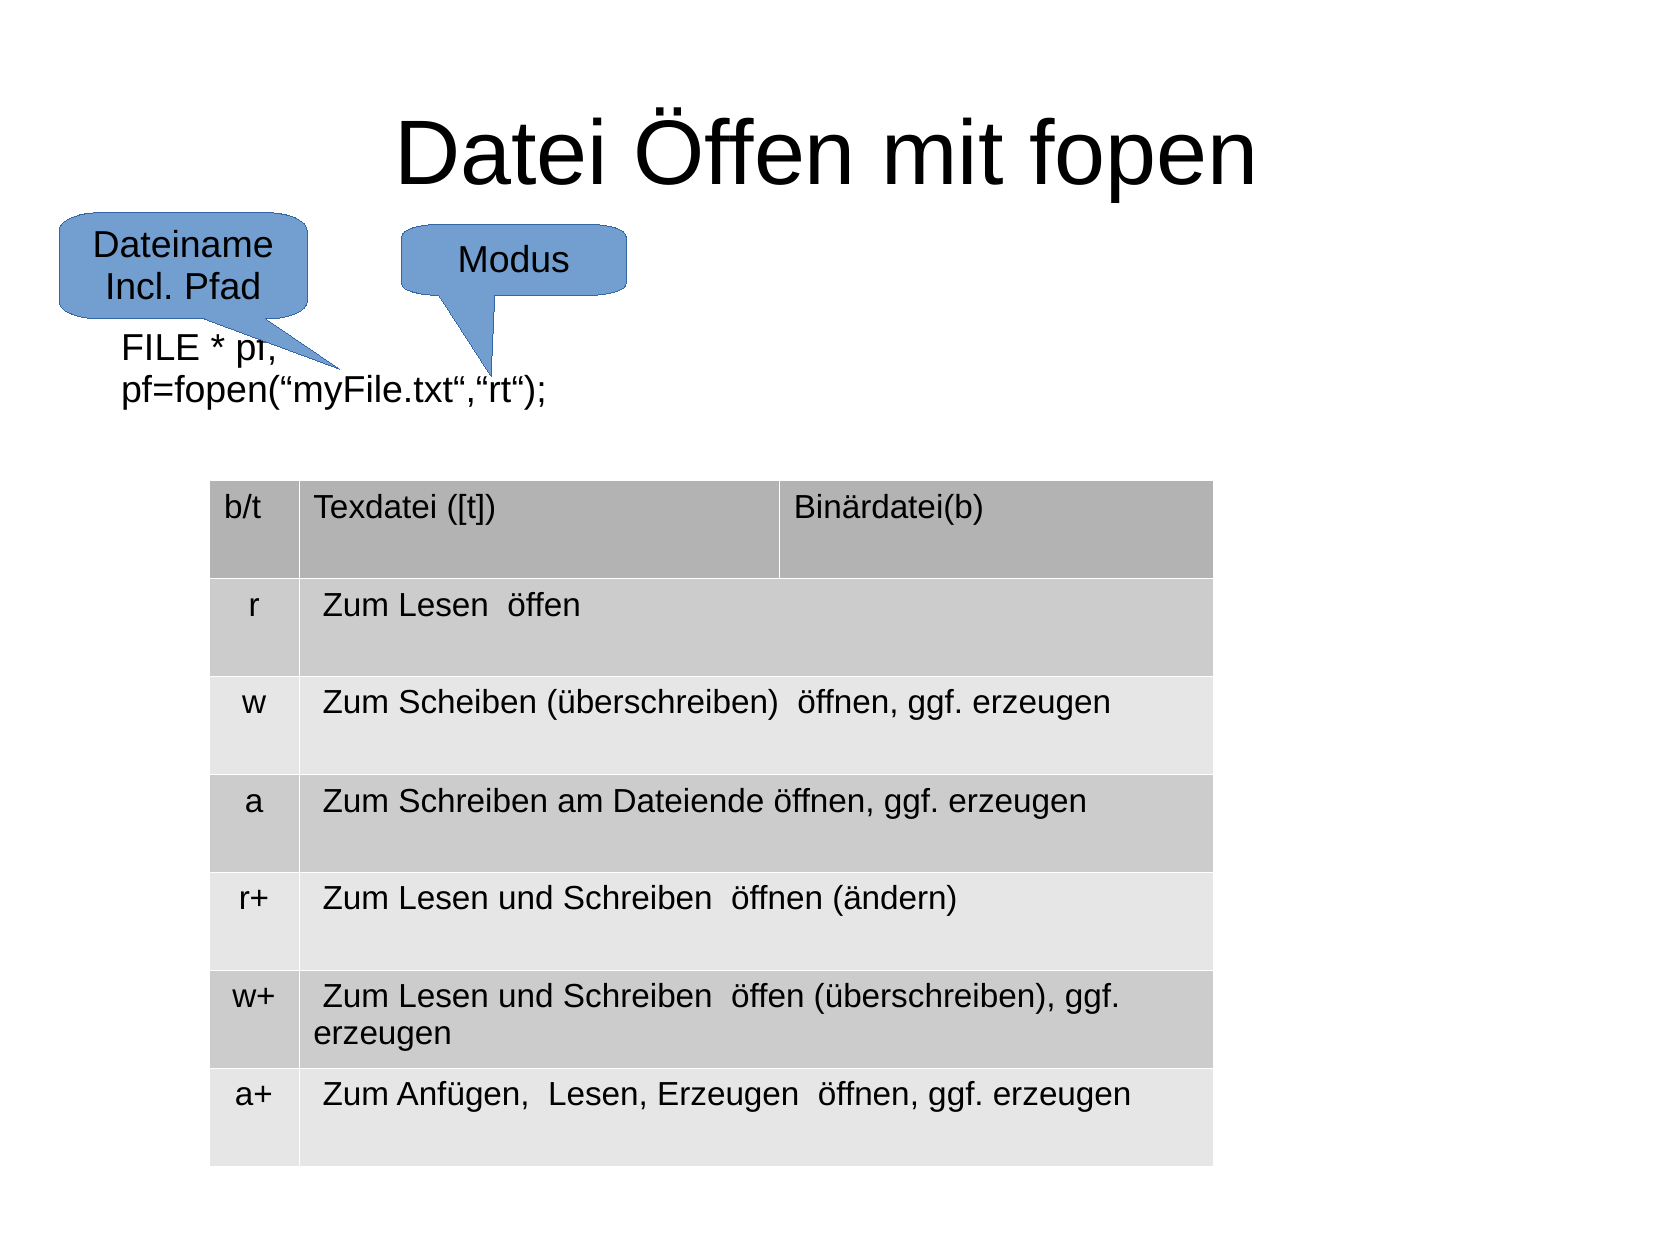

# Datei Öffen mit fopen
Dateiname
Incl. Pfad
Modus
FILE * pf;
pf=fopen(“myFile.txt“,“rt“);
| b/t | Texdatei ([t]) | Binärdatei(b) |
| --- | --- | --- |
| r | Zum Lesen öffen | |
| w | Zum Scheiben (überschreiben) öffnen, ggf. erzeugen | |
| a | Zum Schreiben am Dateiende öffnen, ggf. erzeugen | |
| r+ | Zum Lesen und Schreiben öffnen (ändern) | |
| w+ | Zum Lesen und Schreiben öffen (überschreiben), ggf. erzeugen | |
| a+ | Zum Anfügen, Lesen, Erzeugen öffnen, ggf. erzeugen | |